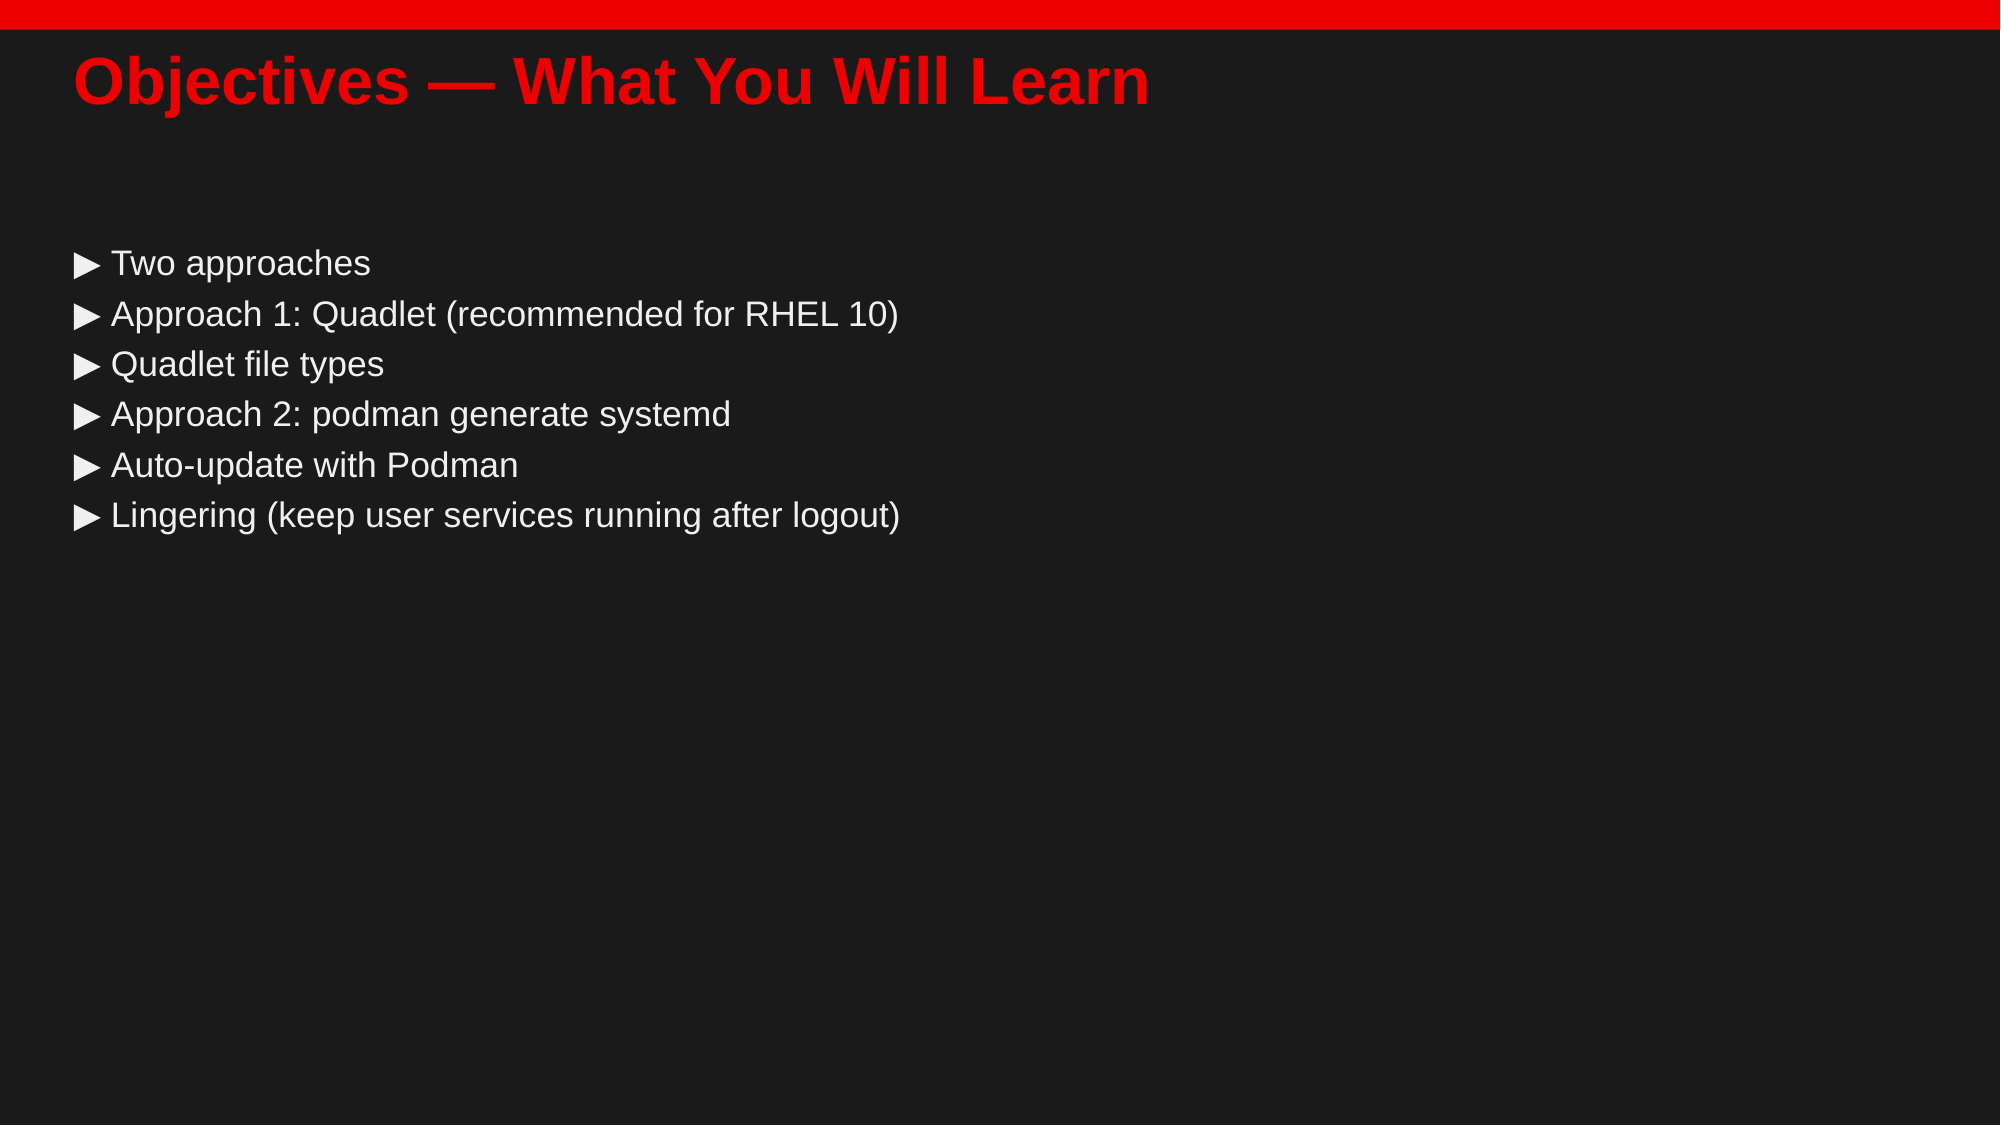

Objectives — What You Will Learn
▶ Two approaches
▶ Approach 1: Quadlet (recommended for RHEL 10)
▶ Quadlet file types
▶ Approach 2: podman generate systemd
▶ Auto-update with Podman
▶ Lingering (keep user services running after logout)